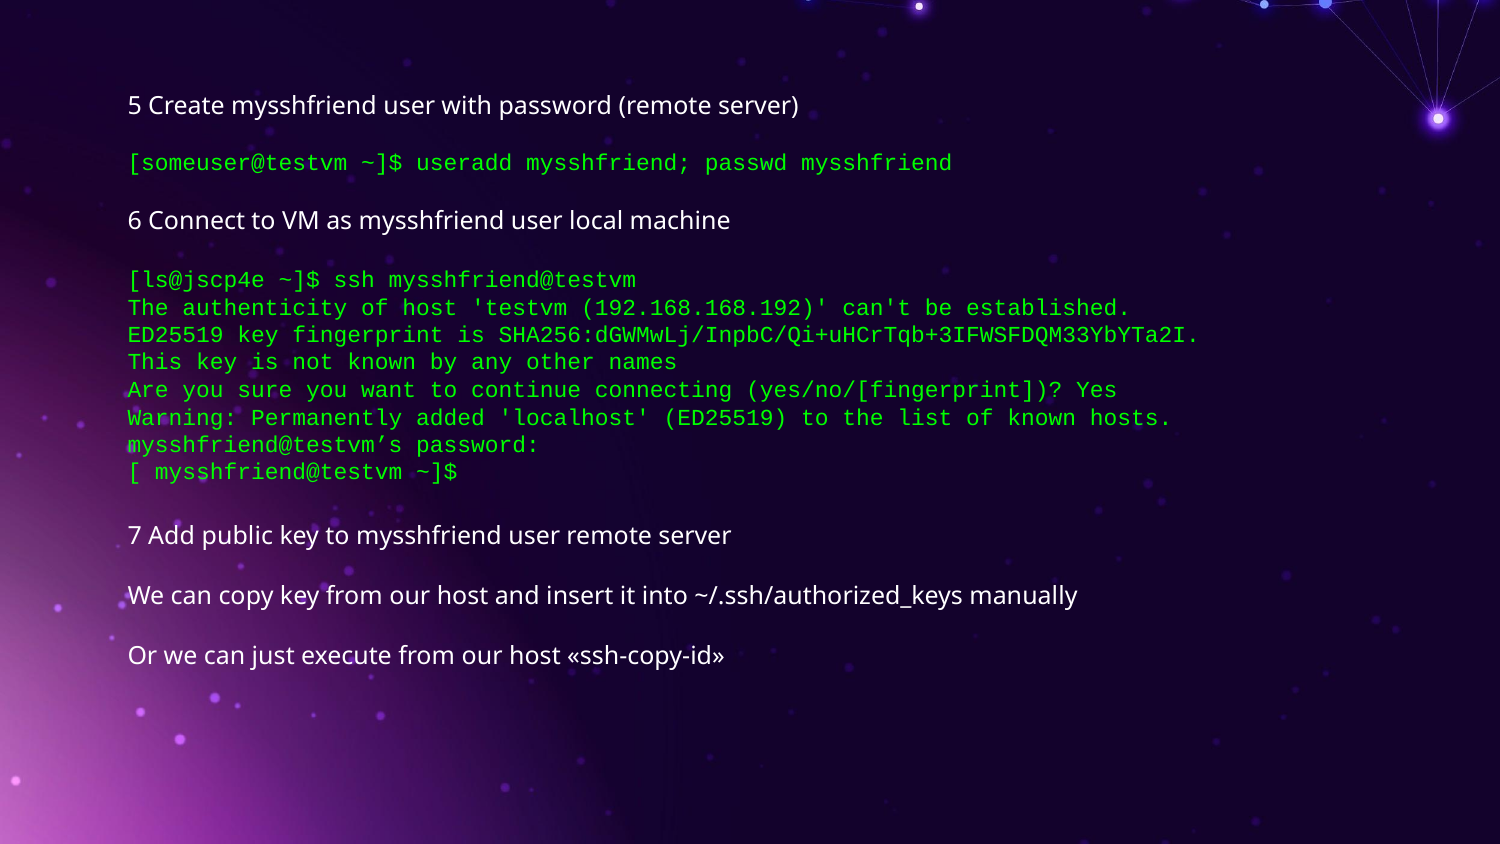

# 5 Create mysshfriend user with password (remote server)
[someuser@testvm ~]$ useradd mysshfriend; passwd mysshfriend
6 Connect to VM as mysshfriend user local machine
[ls@jscp4e ~]$ ssh mysshfriend@testvm
The authenticity of host 'testvm (192.168.168.192)' can't be established.
ED25519 key fingerprint is SHA256:dGWMwLj/InpbC/Qi+uHCrTqb+3IFWSFDQM33YbYTa2I.
This key is not known by any other names
Are you sure you want to continue connecting (yes/no/[fingerprint])? Yes
Warning: Permanently added 'localhost' (ED25519) to the list of known hosts.
mysshfriend@testvm’s password:
[ mysshfriend@testvm ~]$
7 Add public key to mysshfriend user remote server
We can copy key from our host and insert it into ~/.ssh/authorized_keys manually
Or we can just execute from our host «ssh-copy-id»